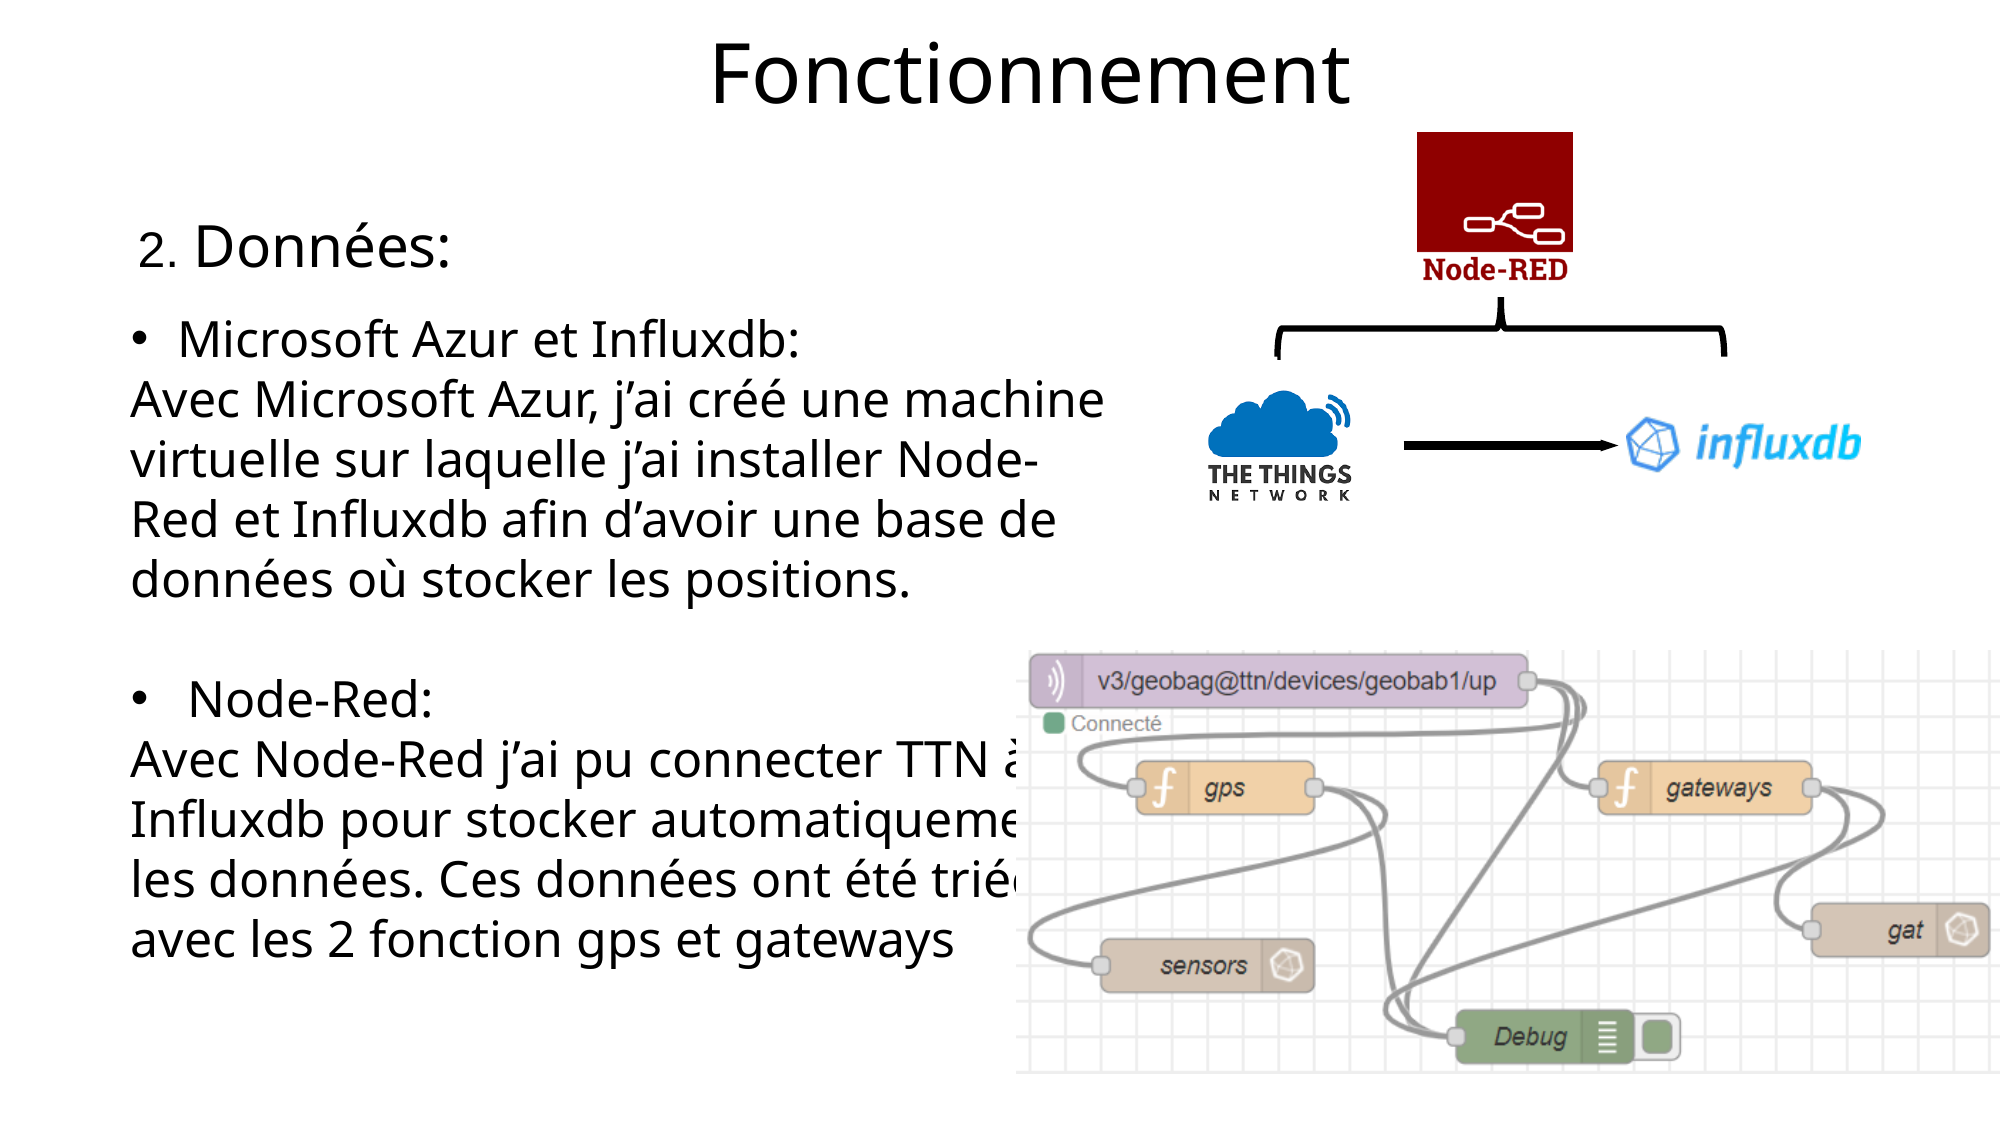

Fonctionnement
2. Données:
Microsoft Azur et Influxdb:
Avec Microsoft Azur, j’ai créé une machine virtuelle sur laquelle j’ai installer Node-Red et Influxdb afin d’avoir une base de données où stocker les positions.
Node-Red:
Avec Node-Red j’ai pu connecter TTN à Influxdb pour stocker automatiquement les données. Ces données ont été triées avec les 2 fonction gps et gateways